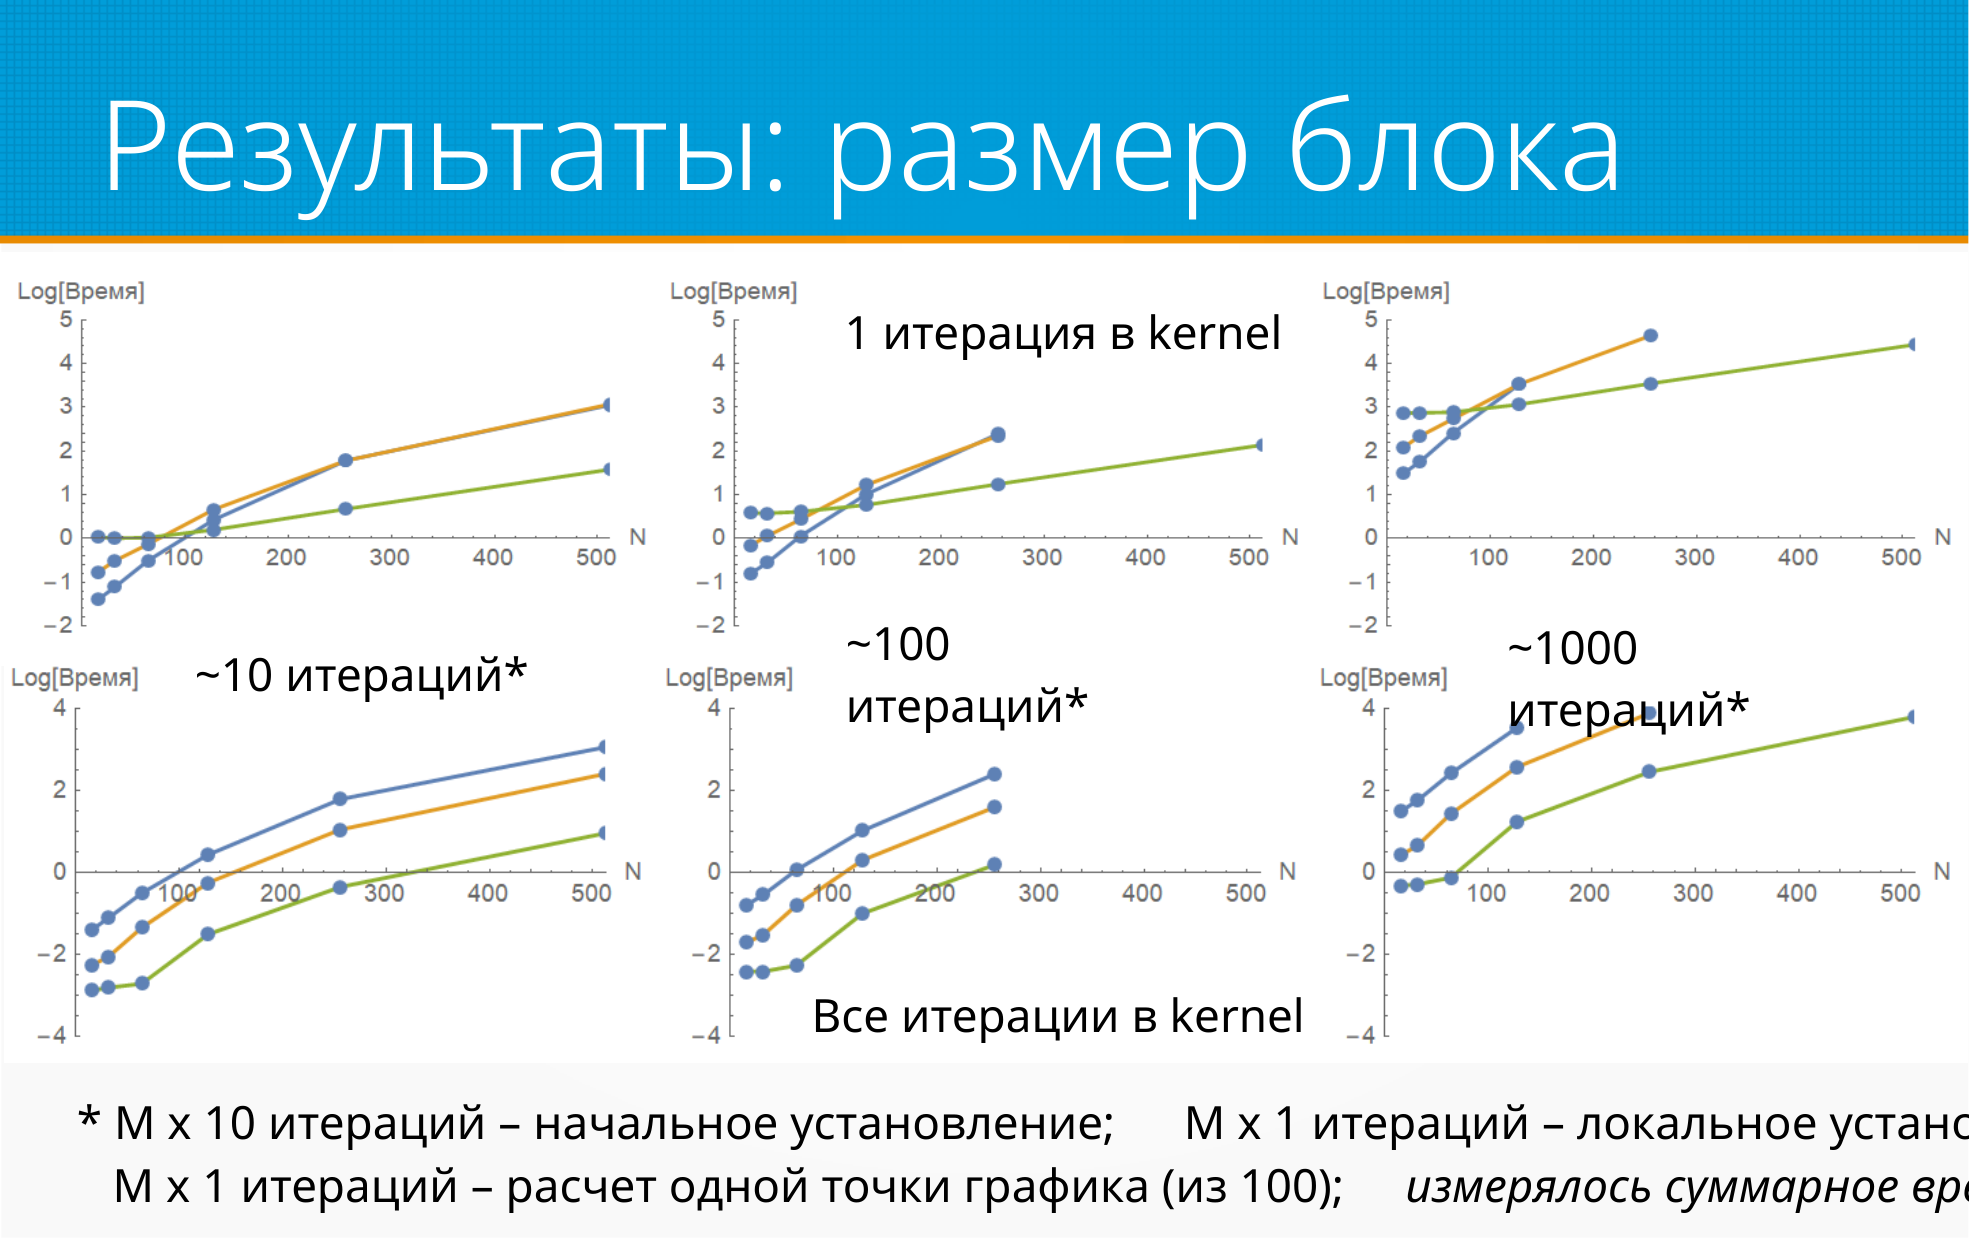

# Результаты: размер блока
1 итерация в kernel
~100 итераций*
~1000 итераций*
~10 итераций*
Все итерации в kernel
* M x 10 итераций – начальное установление;	M x 1 итераций – локальное установление
 M x 1 итераций – расчет одной точки графика (из 100);	измерялось суммарное время